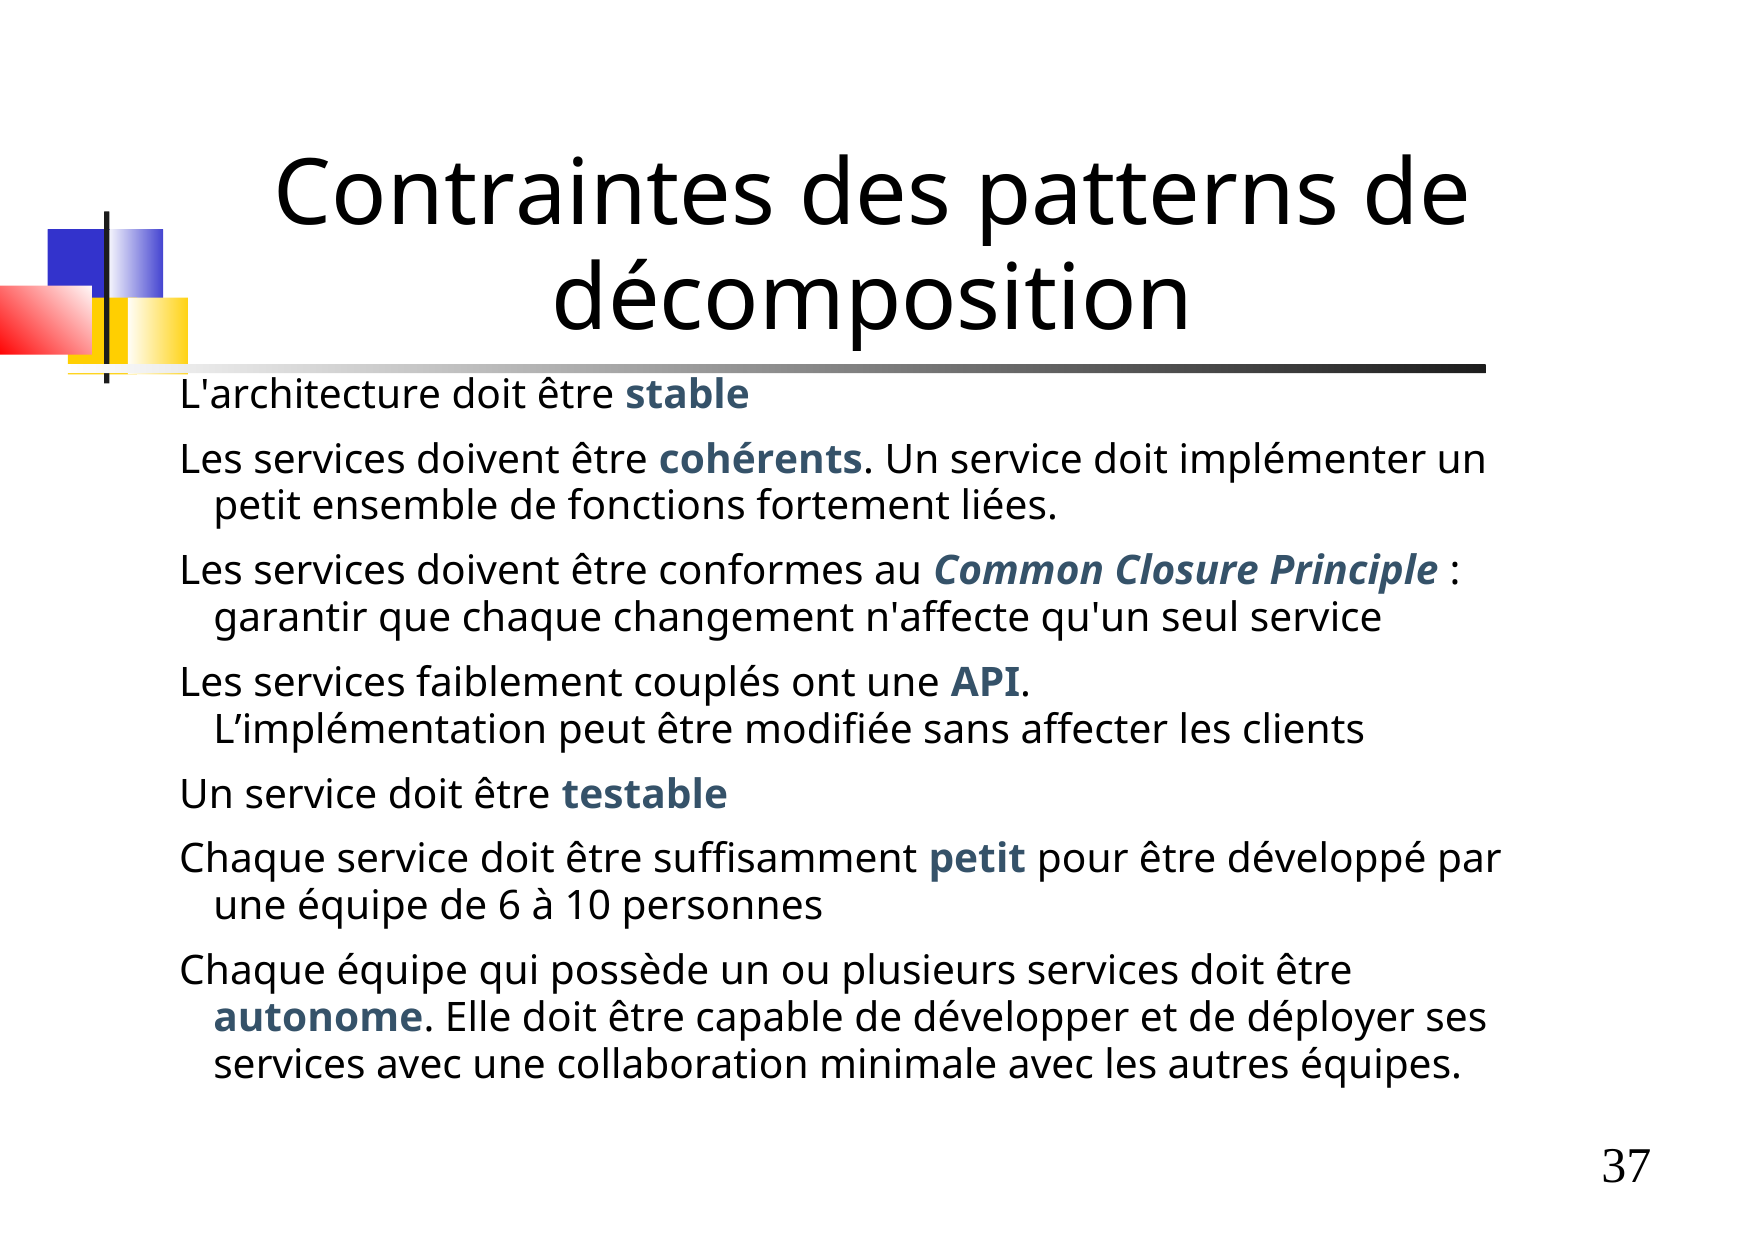

# Contraintes des patterns de décomposition
L'architecture doit être stable
Les services doivent être cohérents. Un service doit implémenter un petit ensemble de fonctions fortement liées.
Les services doivent être conformes au Common Closure Principle : garantir que chaque changement n'affecte qu'un seul service
Les services faiblement couplés ont une API.
L’implémentation peut être modifiée sans affecter les clients
Un service doit être testable
Chaque service doit être suffisamment petit pour être développé par une équipe de 6 à 10 personnes
Chaque équipe qui possède un ou plusieurs services doit être autonome. Elle doit être capable de développer et de déployer ses services avec une collaboration minimale avec les autres équipes.